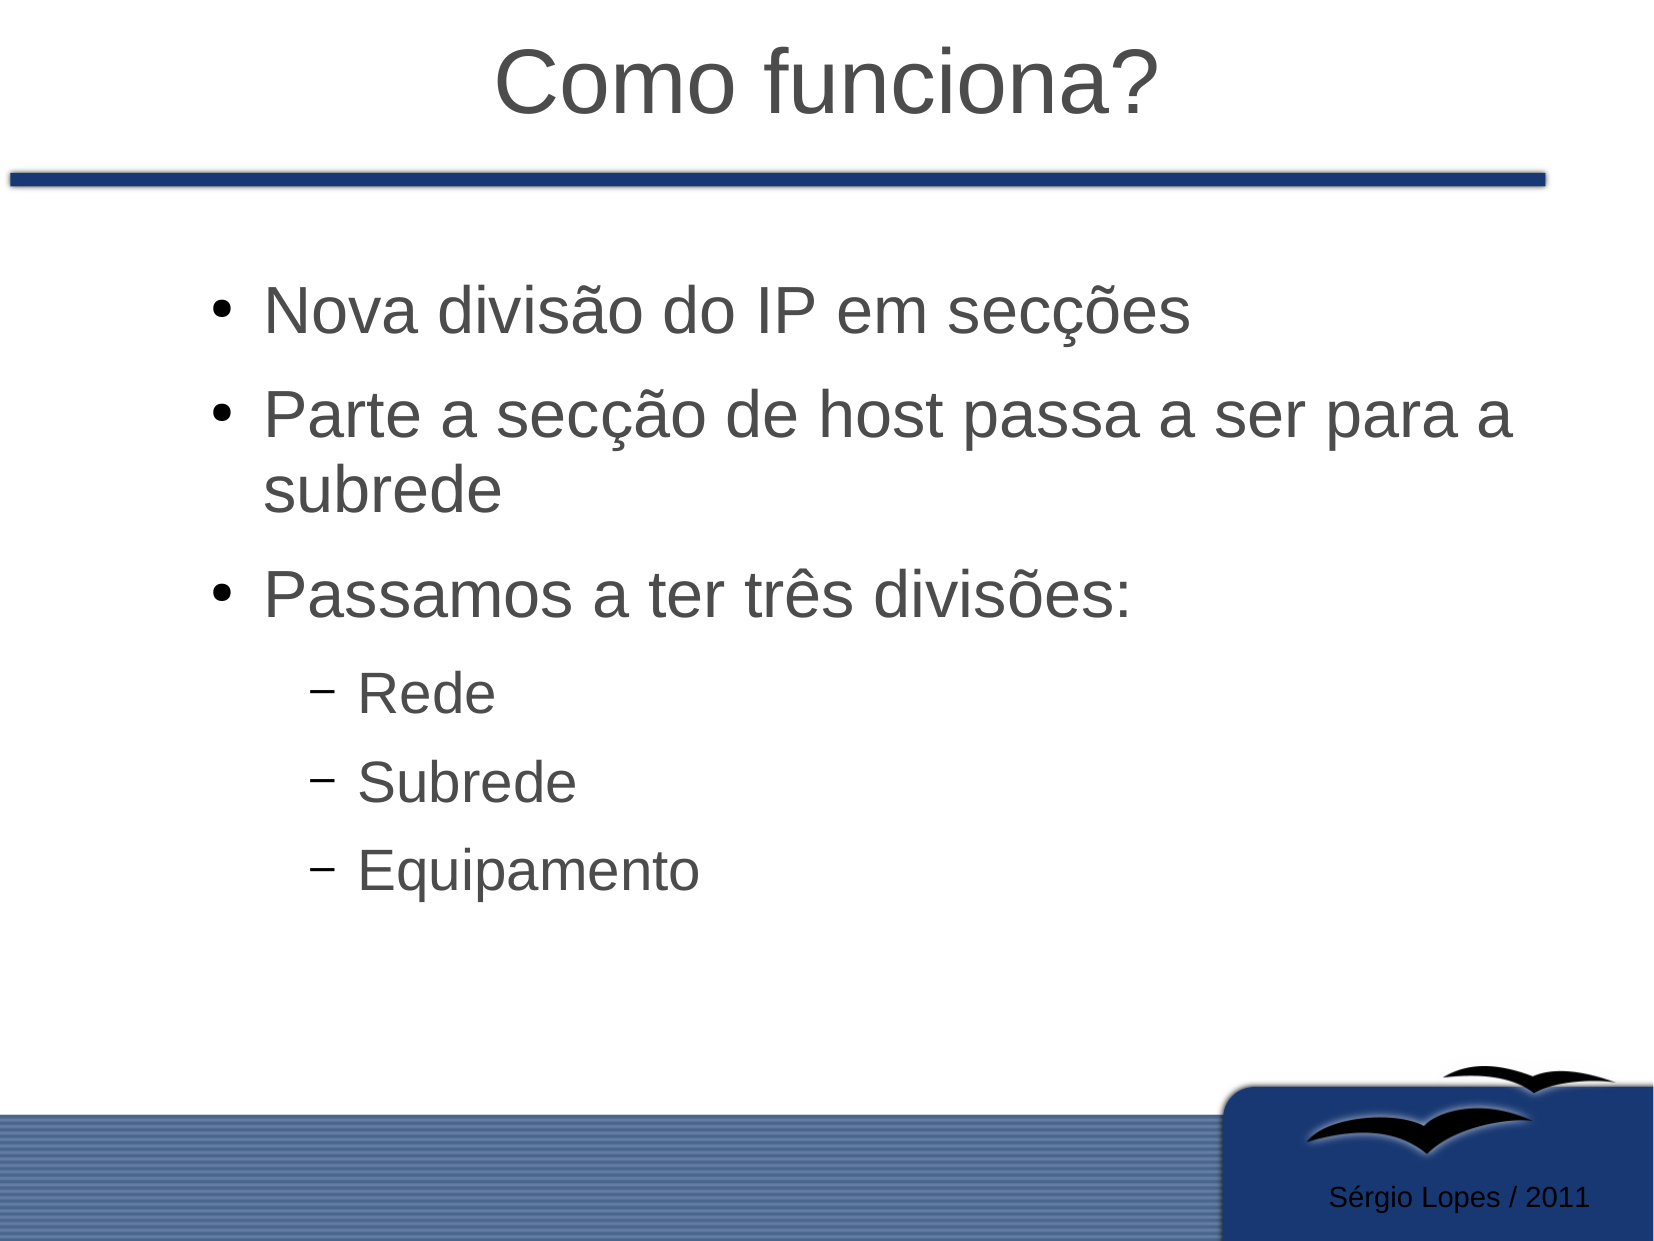

# Como funciona?
Nova divisão do IP em secções
Parte a secção de host passa a ser para a subrede
Passamos a ter três divisões:
Rede
Subrede
Equipamento
Sérgio Lopes / 2011